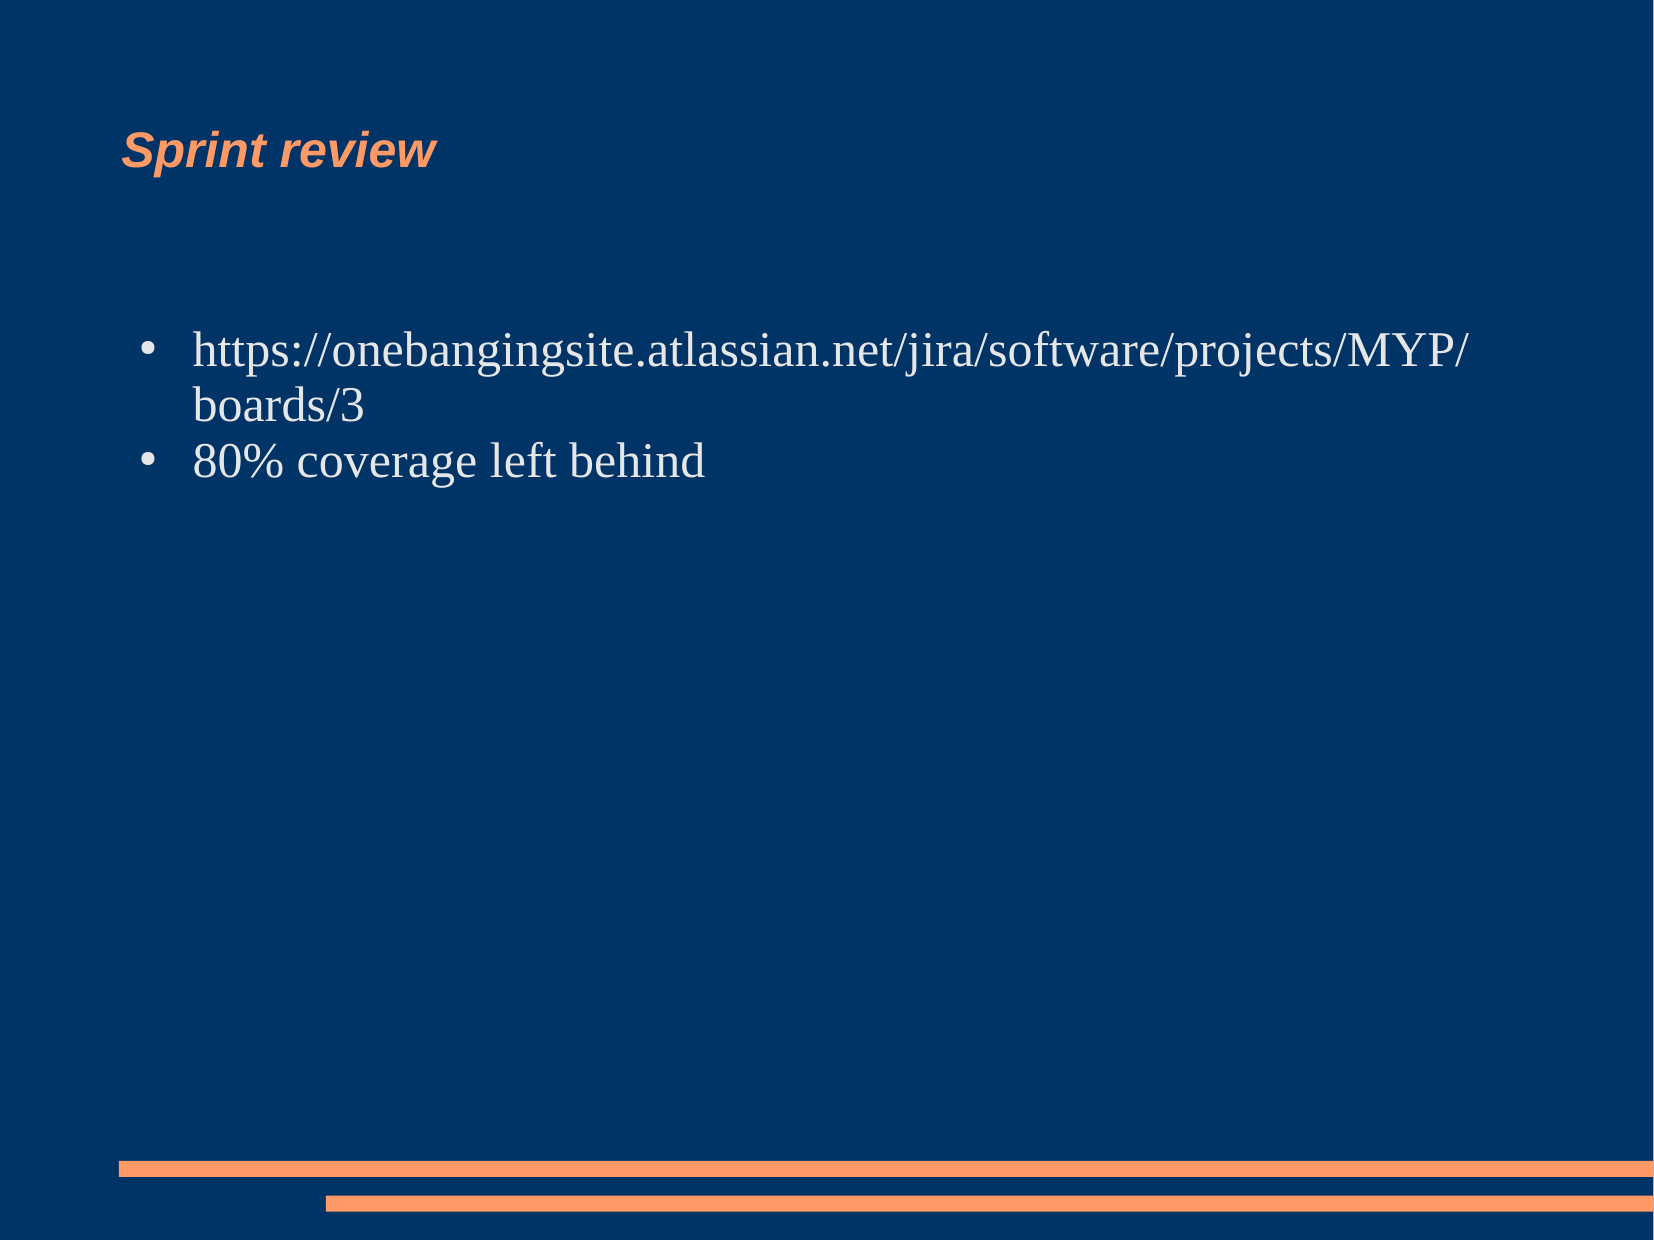

# Sprint review
https://onebangingsite.atlassian.net/jira/software/projects/MYP/boards/3
80% coverage left behind